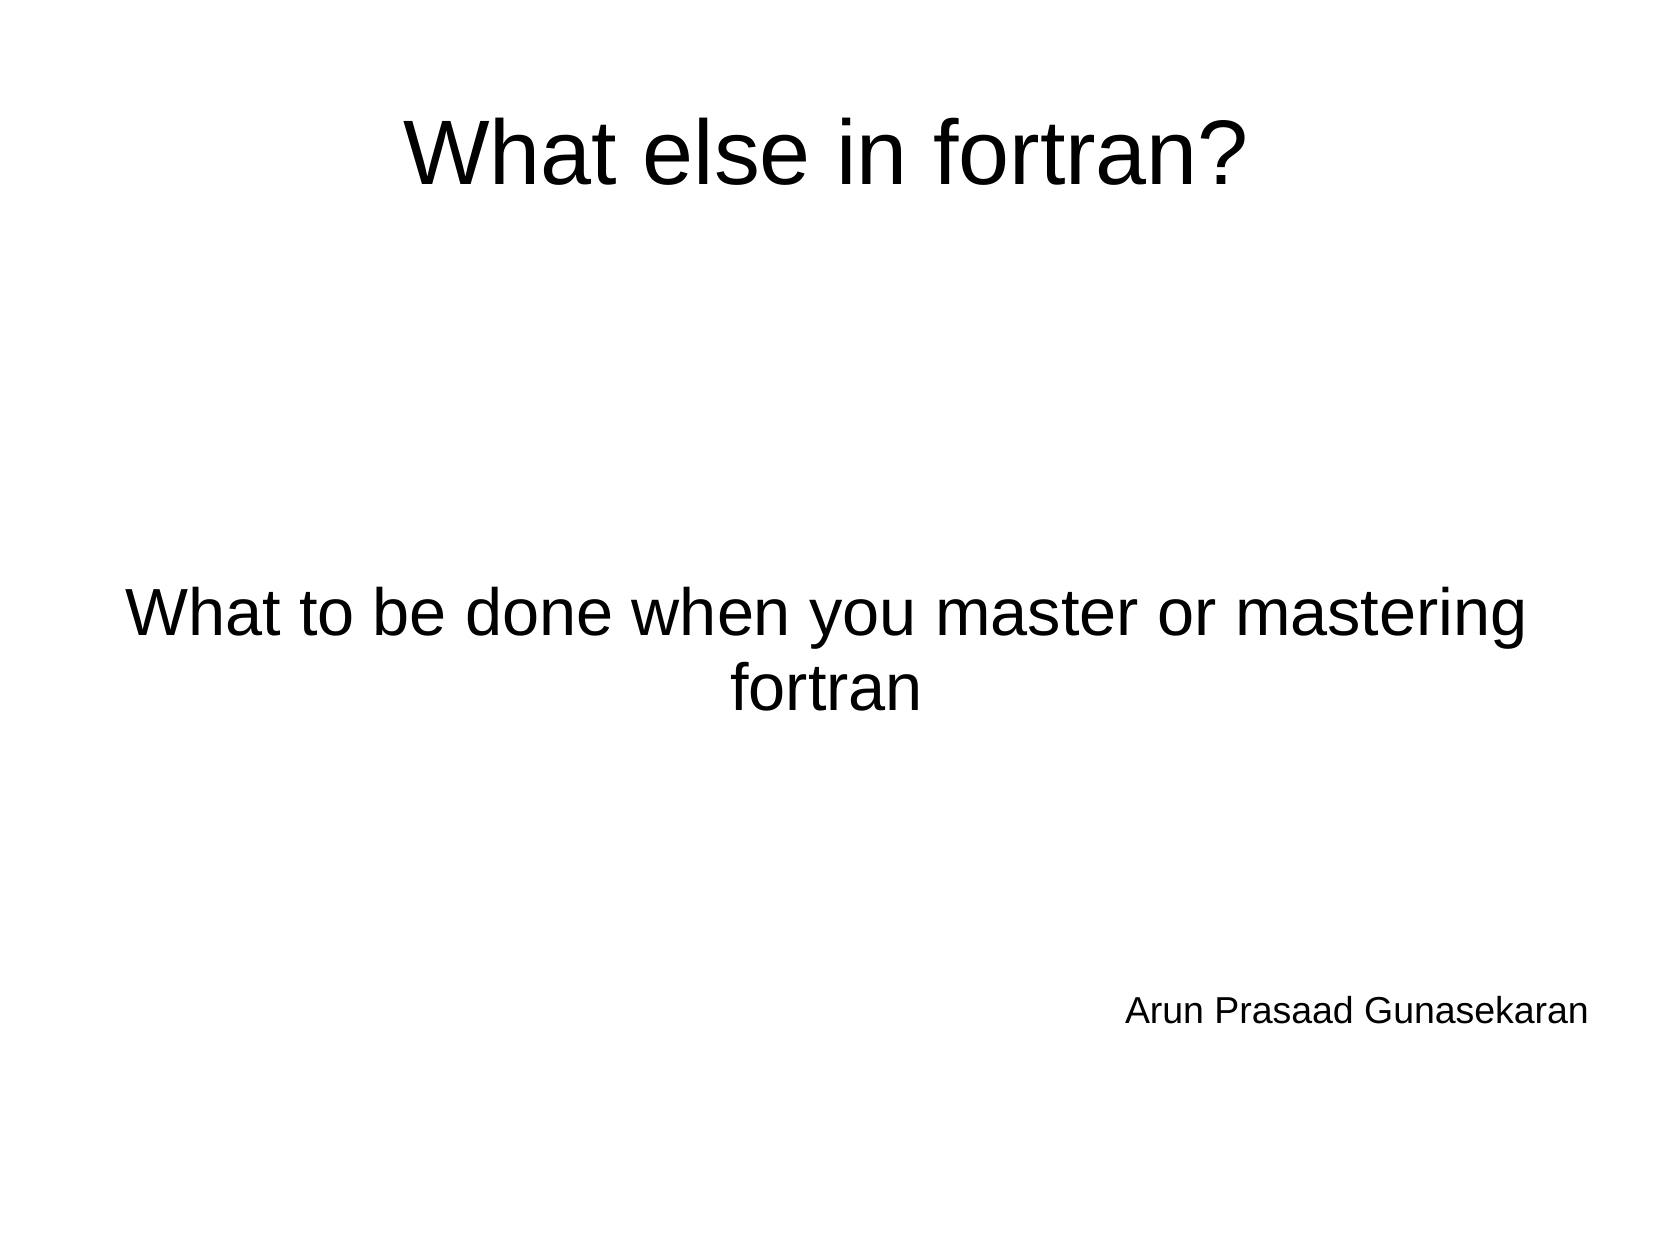

# What else in fortran?
What to be done when you master or mastering fortran
Arun Prasaad Gunasekaran